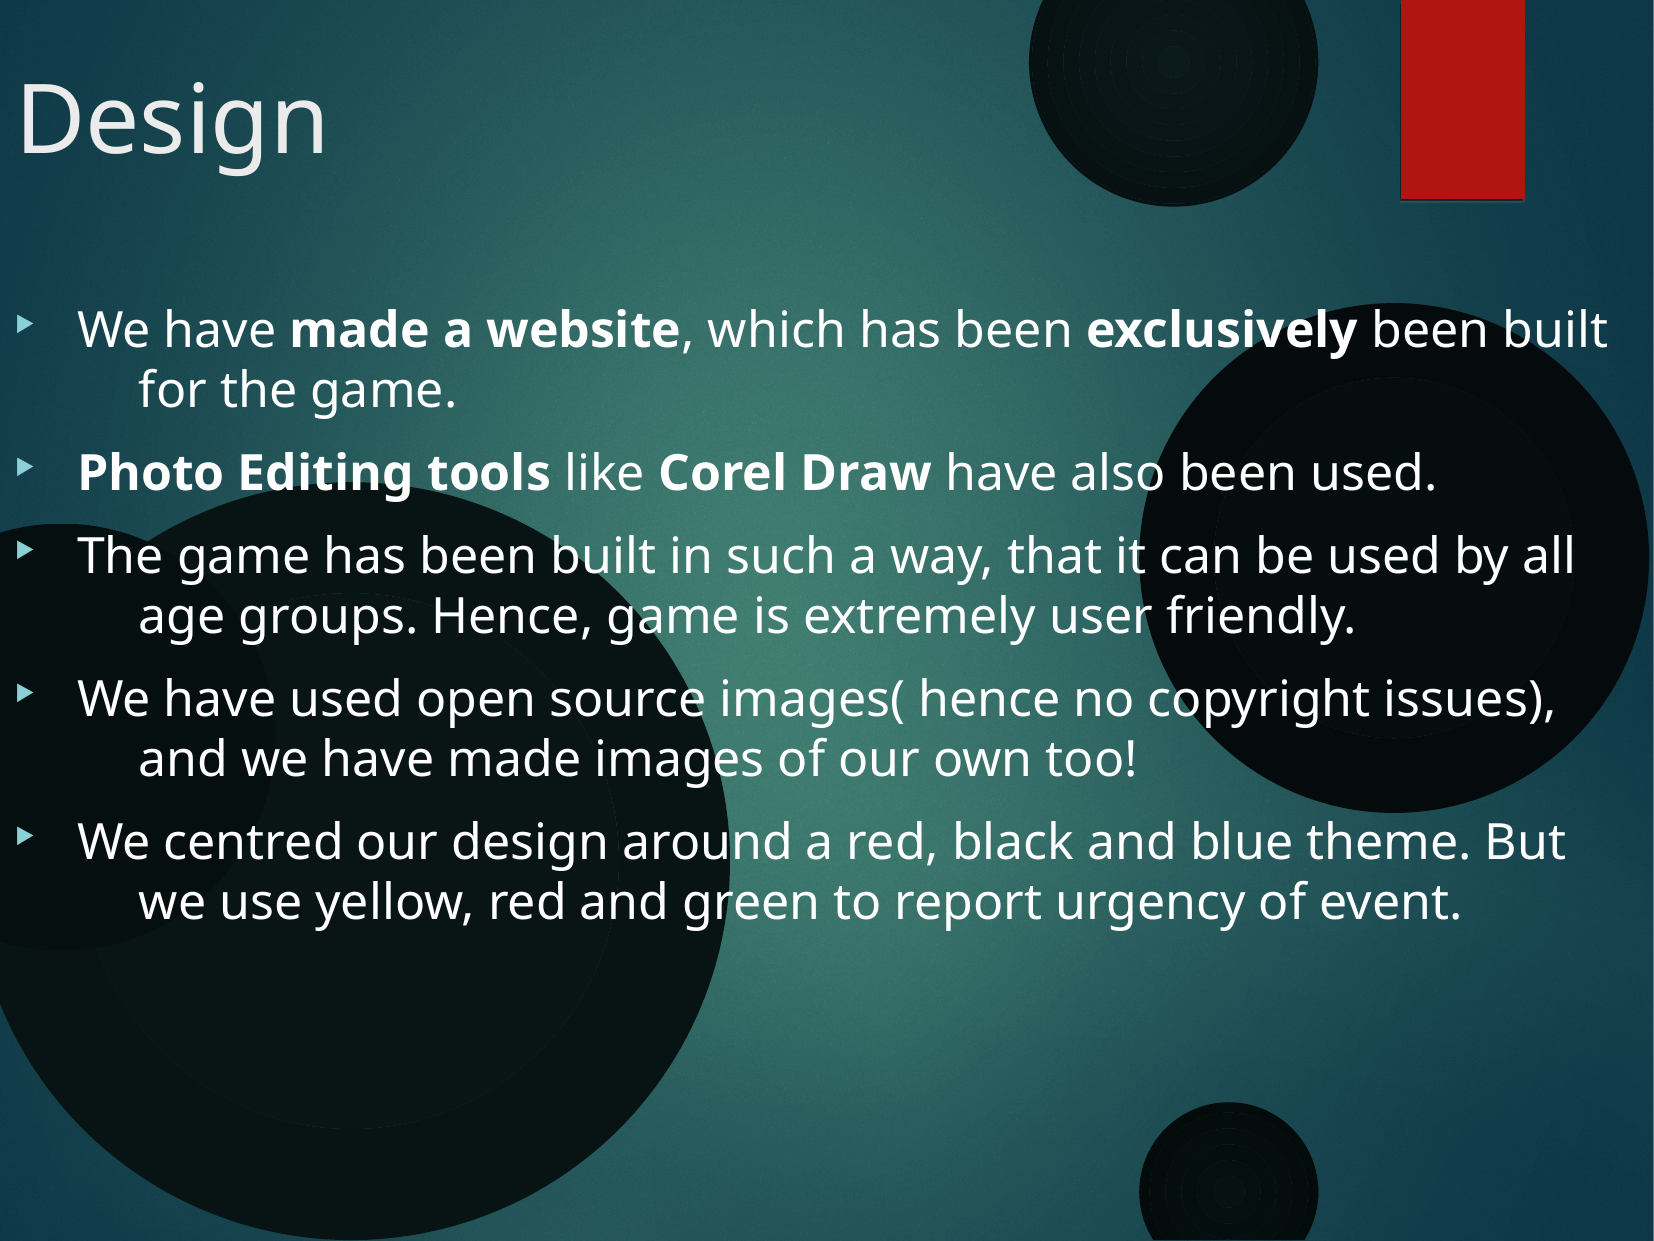

# Design
We have made a website, which has been exclusively been built for the game.
Photo Editing tools like Corel Draw have also been used.
The game has been built in such a way, that it can be used by all age groups. Hence, game is extremely user friendly.
We have used open source images( hence no copyright issues), and we have made images of our own too!
We centred our design around a red, black and blue theme. But we use yellow, red and green to report urgency of event.